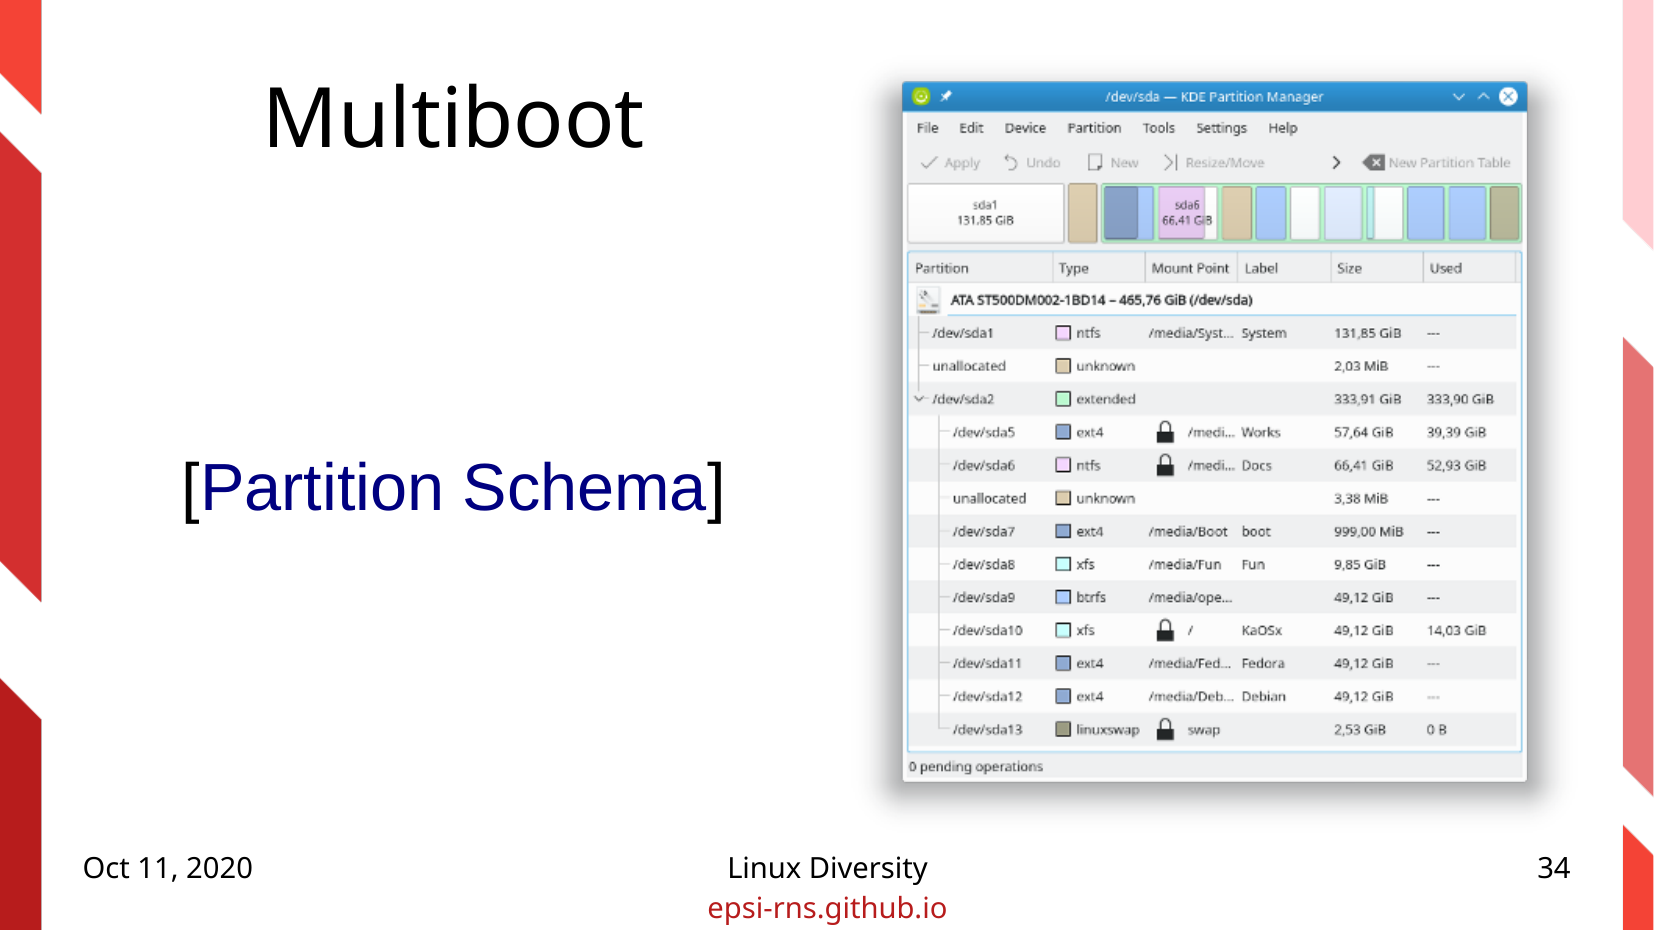

# Multiboot
[Partition Schema]
Oct 11, 2020
Linux Diversity
34